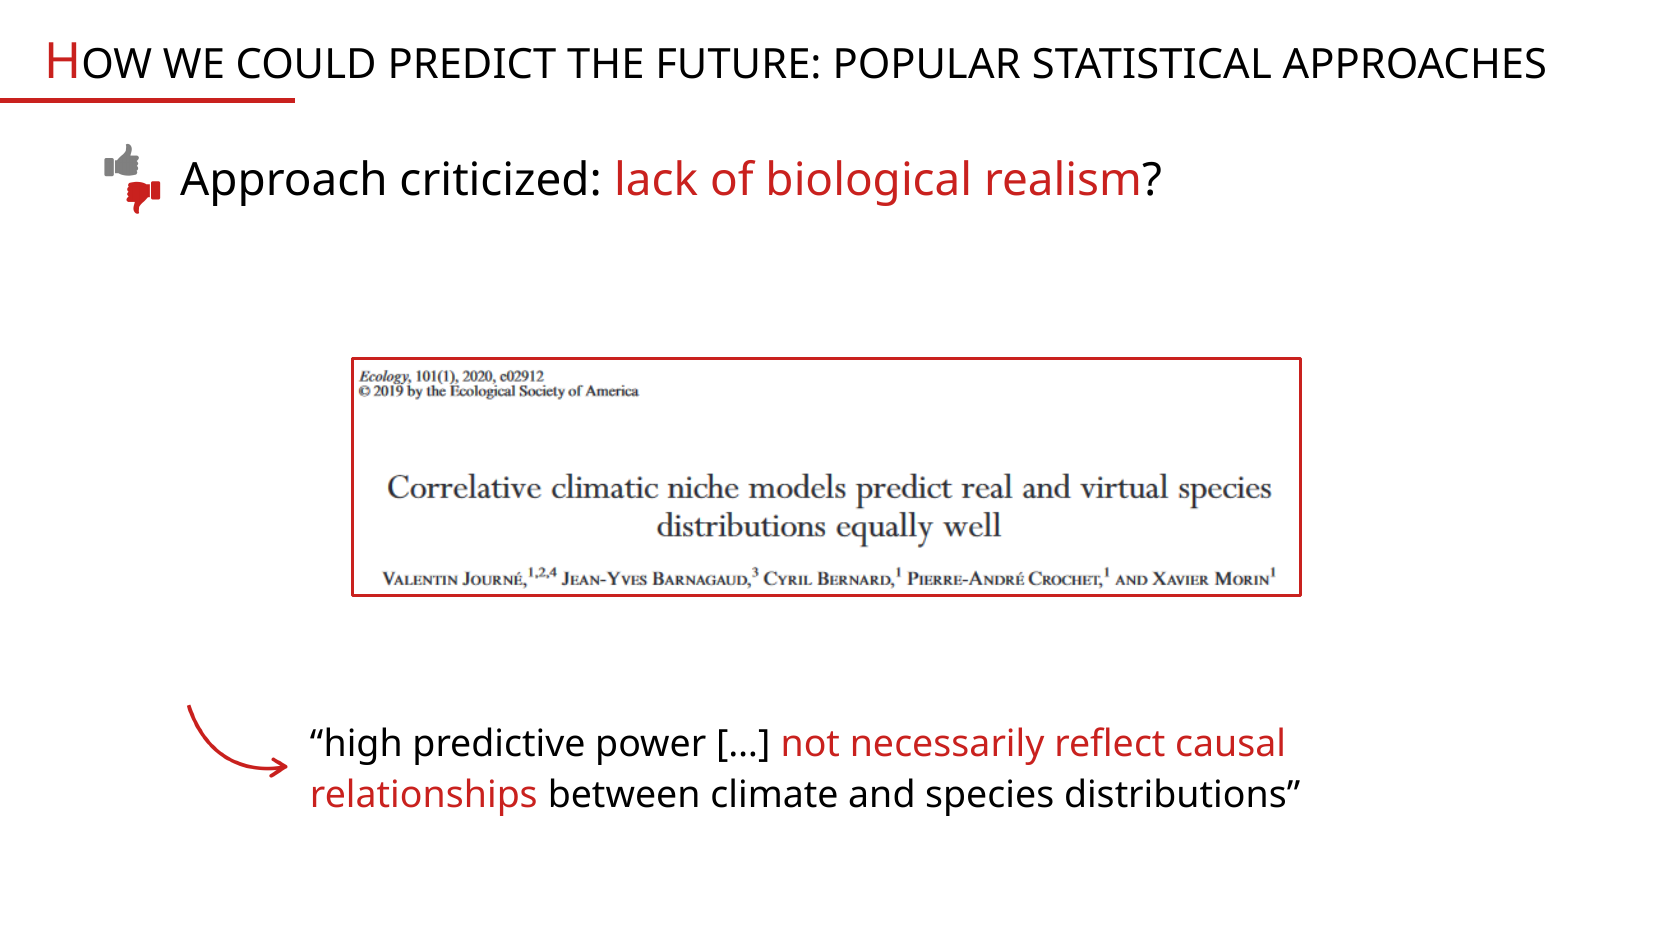

HOW WE COULD PREDICT THE FUTURE: POPULAR STATISTICAL APPROACHES
Approach criticized: lack of biological realism?
“high predictive power […] not necessarily reflect causal relationships between climate and species distributions”